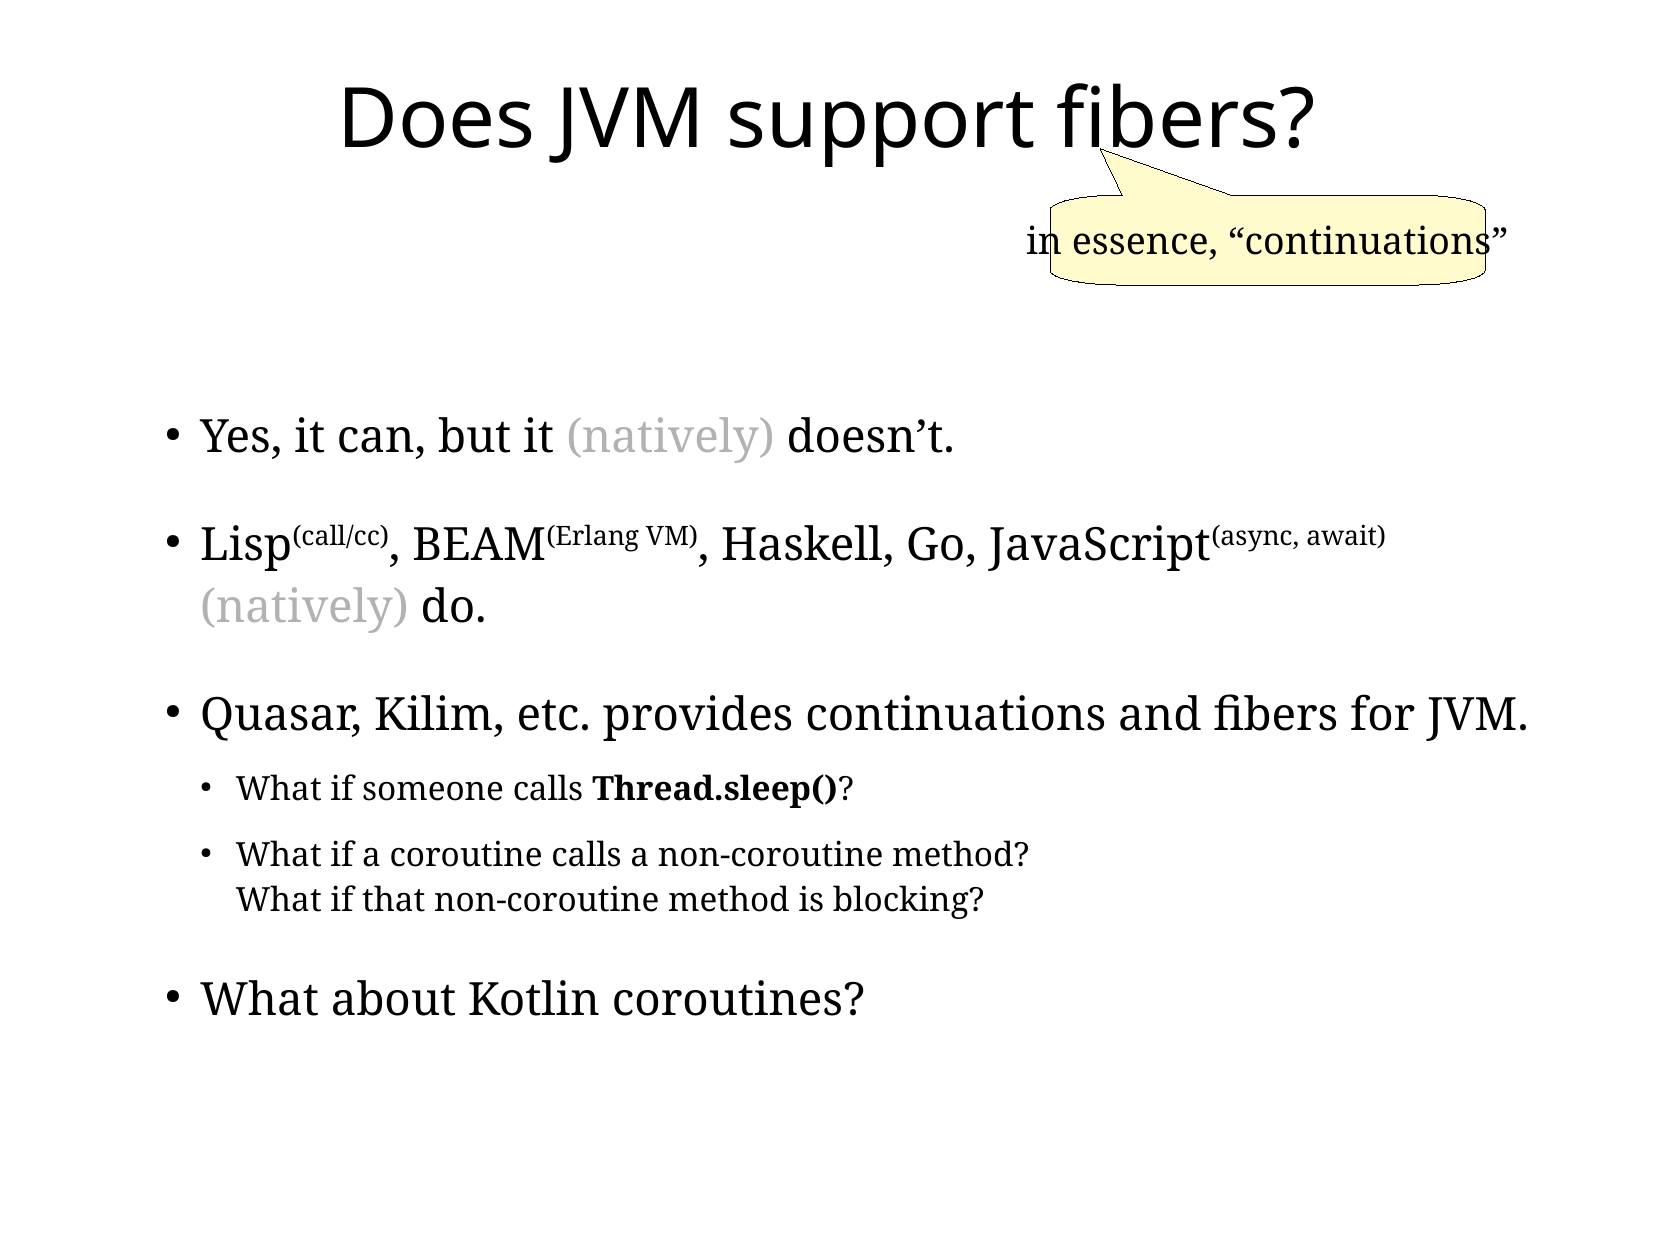

# Does JVM support fibers?
in essence, “continuations”
Yes, it can, but it (natively) doesn’t.
Lisp(call/cc), BEAM(Erlang VM), Haskell, Go, JavaScript(async, await) (natively) do.
Quasar, Kilim, etc. provides continuations and fibers for JVM.
What if someone calls Thread.sleep()?
What if a coroutine calls a non-coroutine method?
What if that non-coroutine method is blocking?
What about Kotlin coroutines?